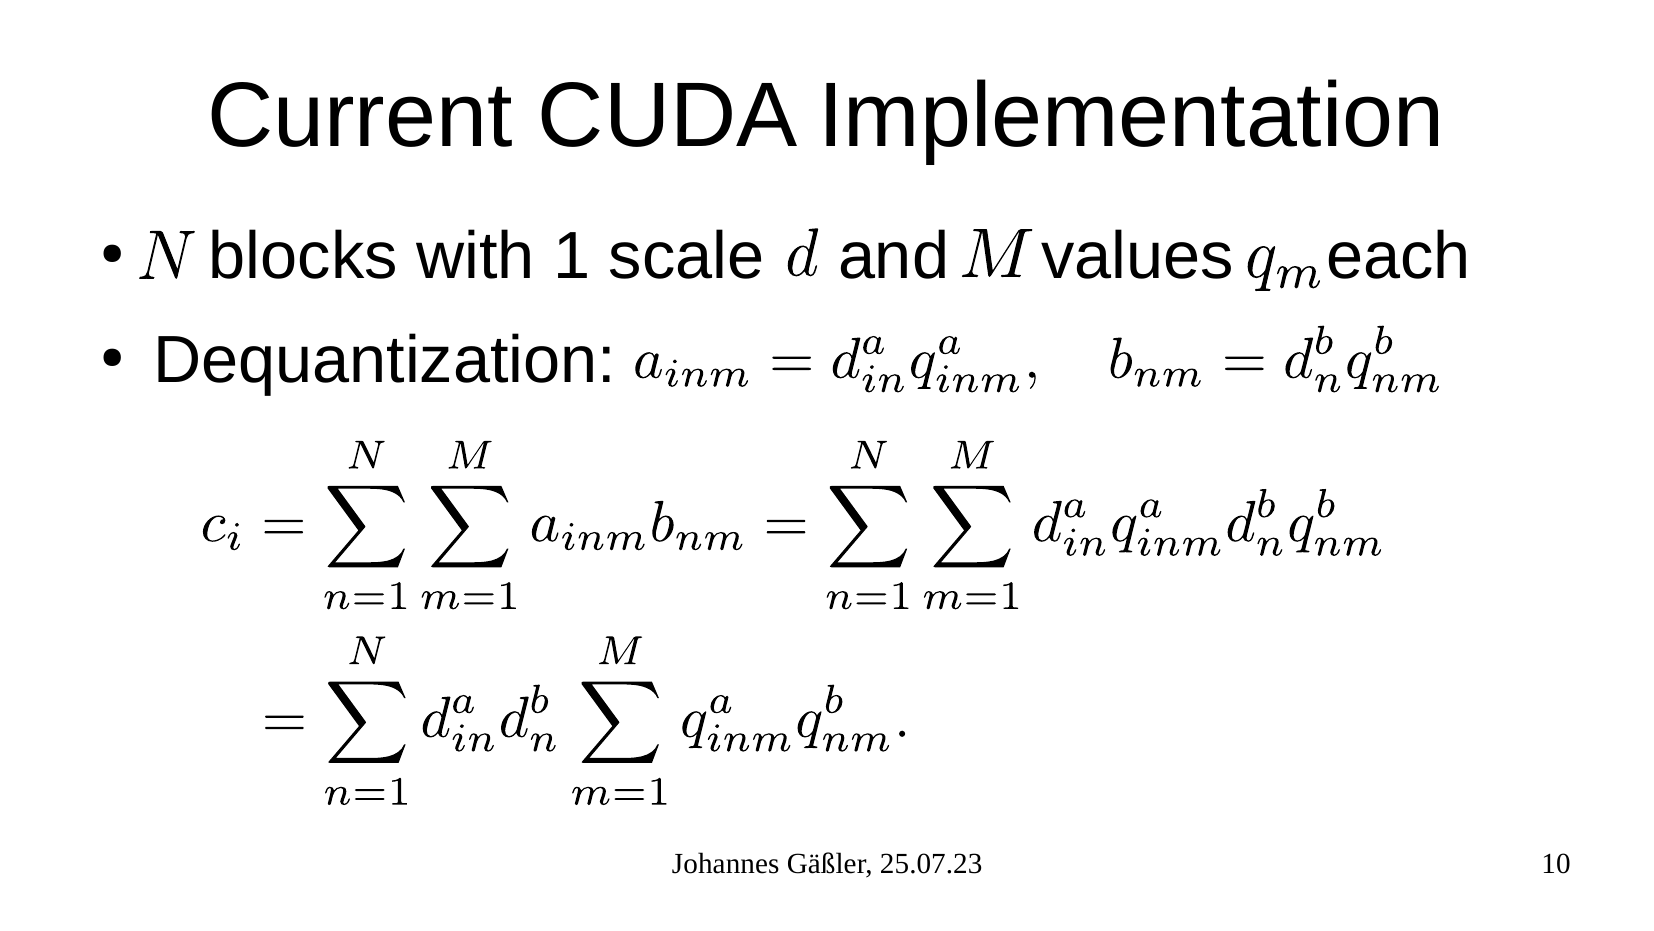

# Current CUDA Implementation
 blocks with 1 scale and values each
Dequantization:
Johannes Gäßler, 25.07.23
10